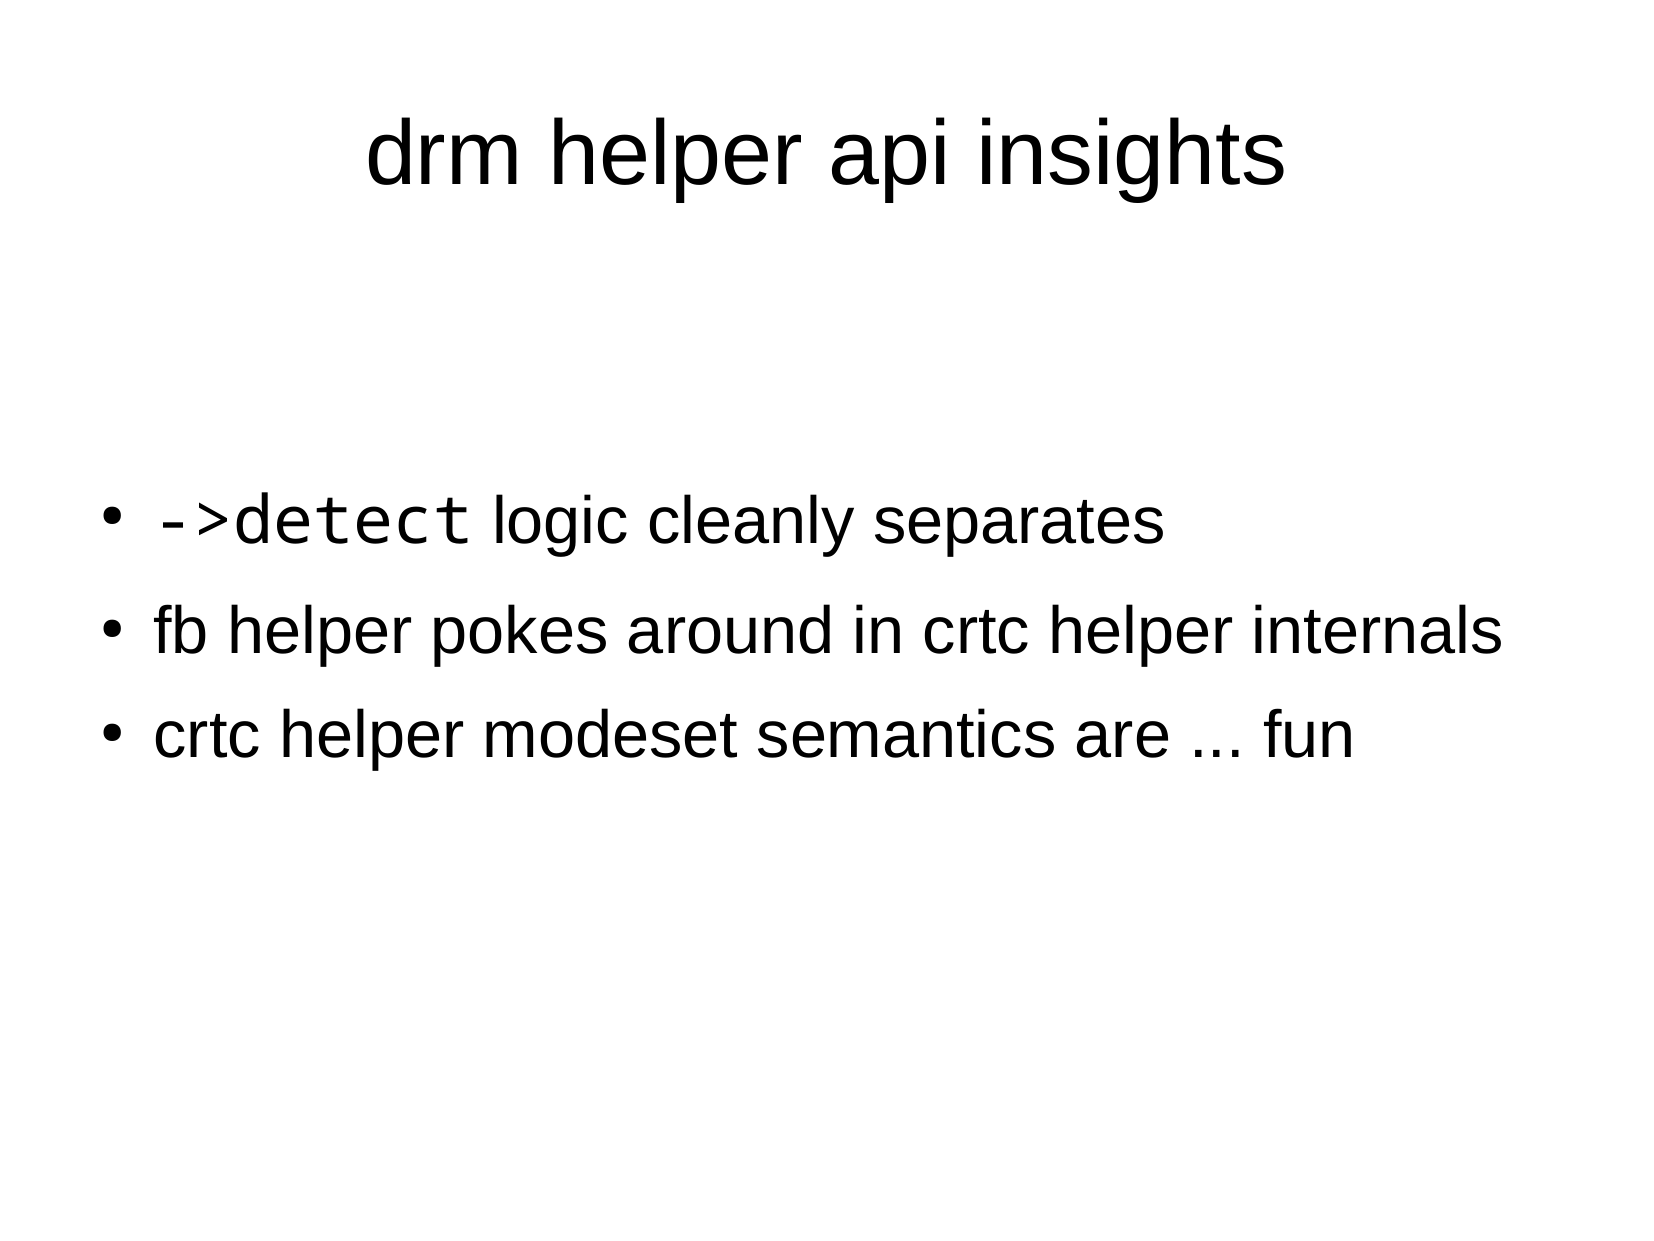

# drm helper api insights
->detect logic cleanly separates
fb helper pokes around in crtc helper internals
crtc helper modeset semantics are ... fun